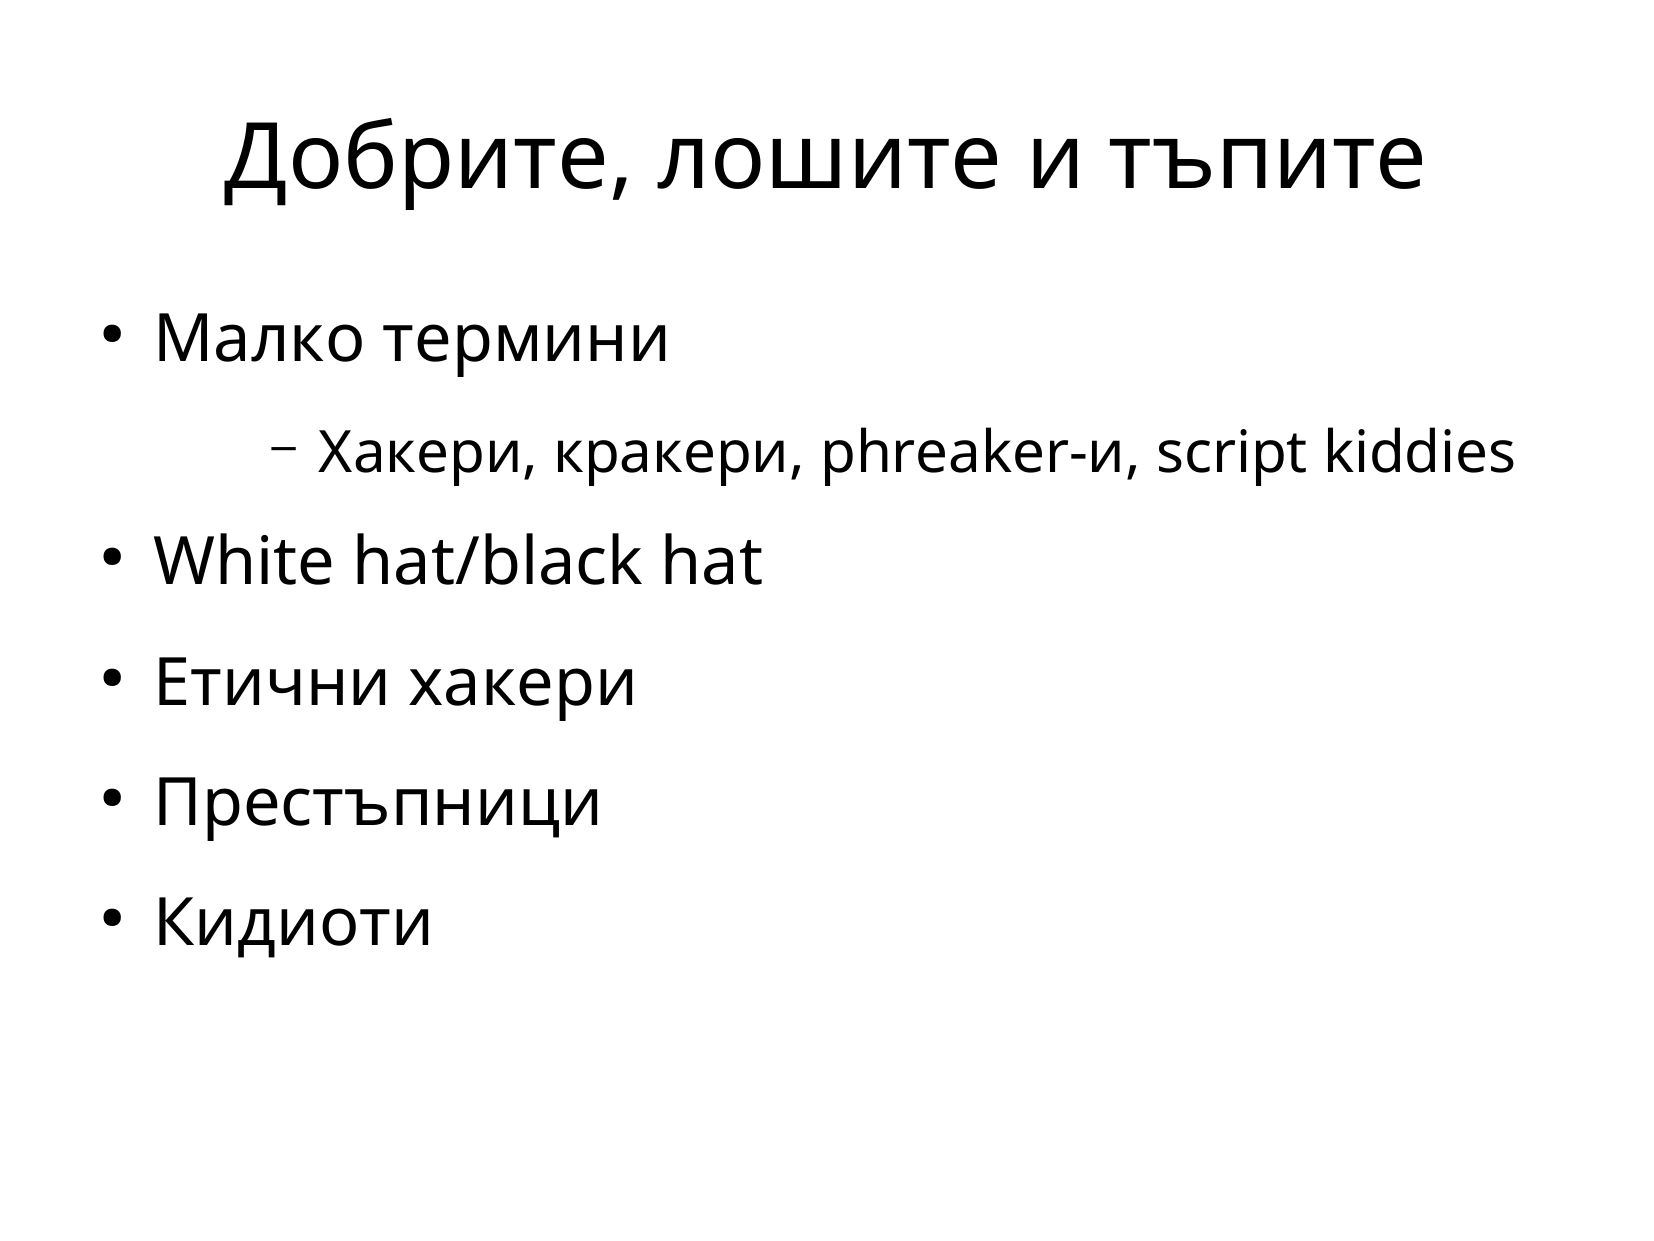

# Добрите, лошите и тъпите
Малко термини
Хакери, кракери, phreaker-и, script kiddies
White hat/black hat
Етични хакери
Престъпници
Кидиоти